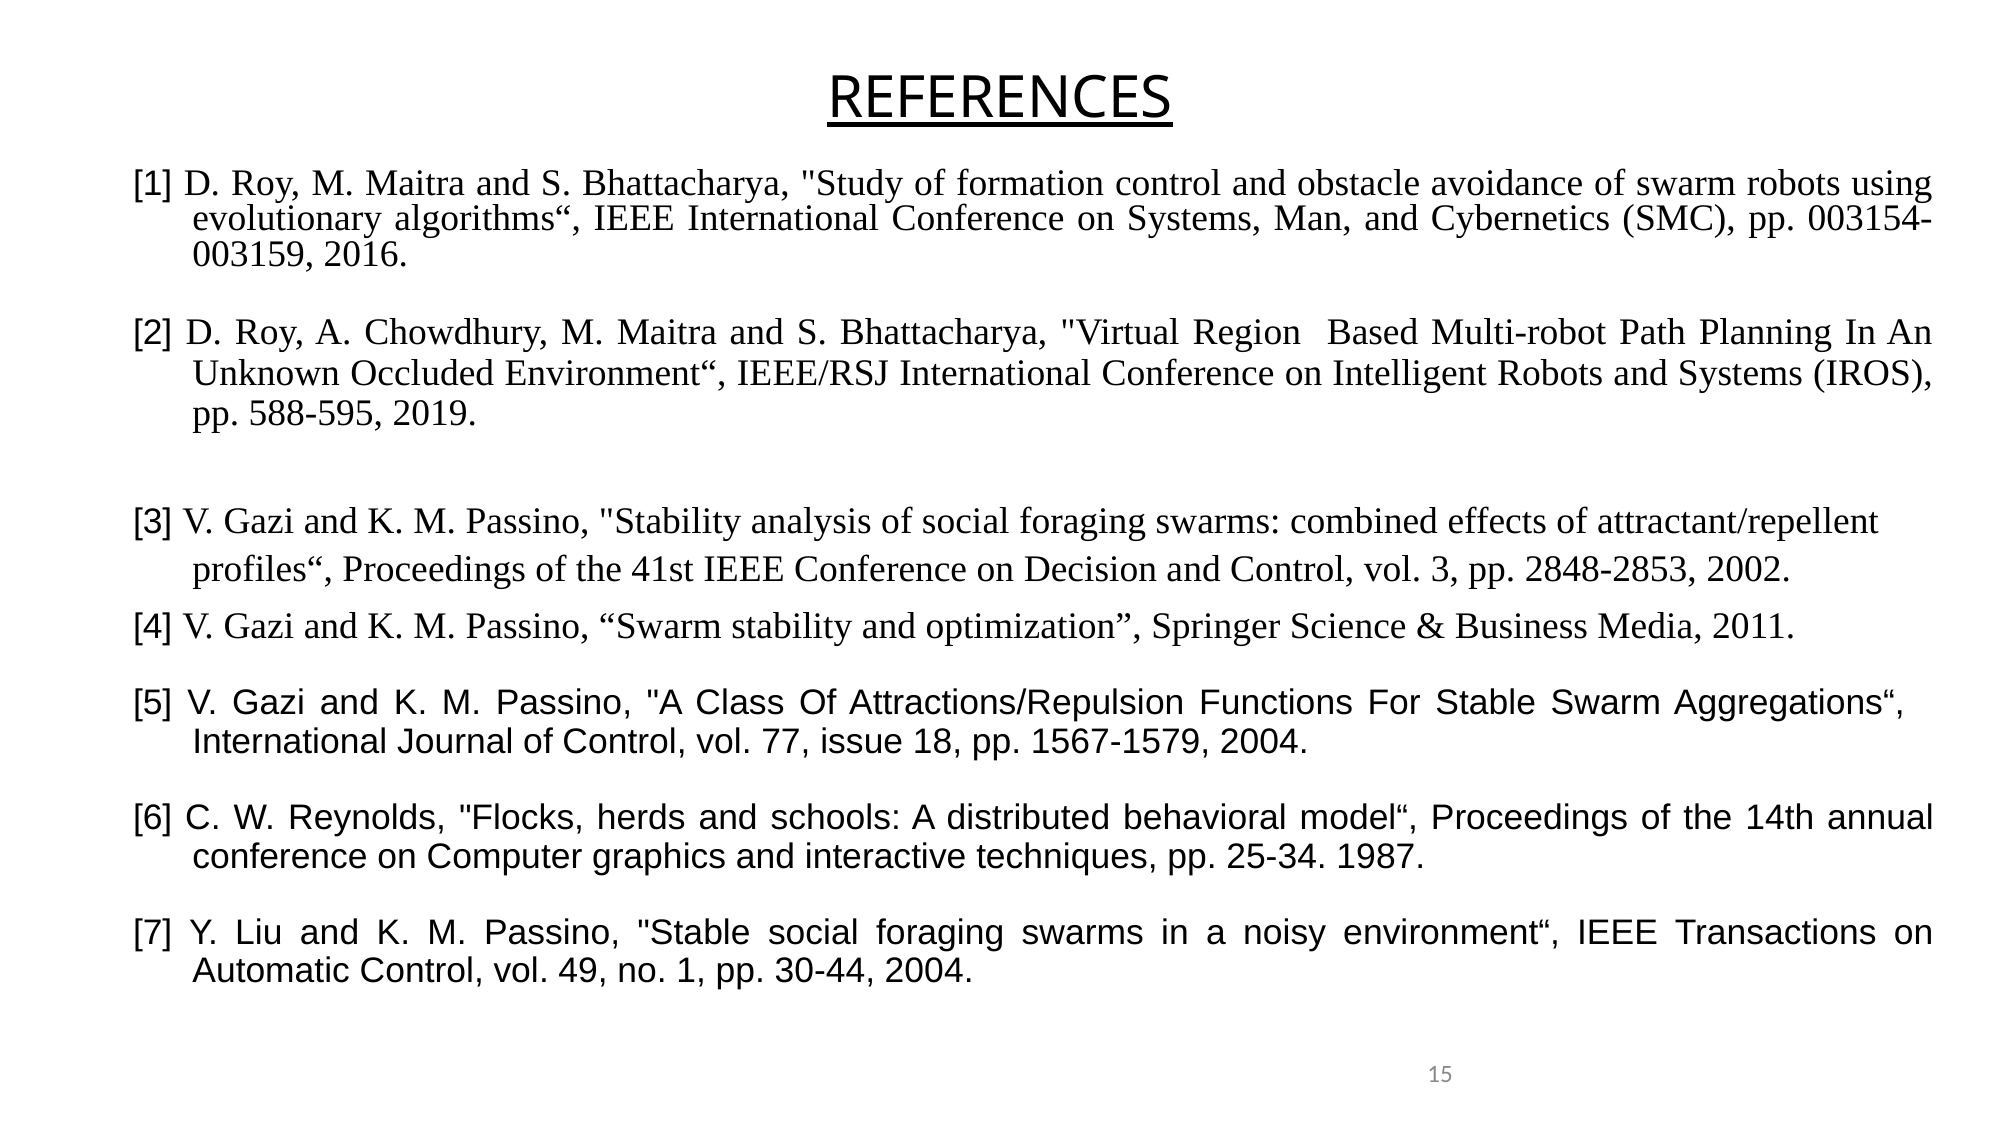

# REFERENCES
[1] D. Roy, M. Maitra and S. Bhattacharya, "Study of formation control and obstacle avoidance of swarm robots using evolutionary algorithms“, IEEE International Conference on Systems, Man, and Cybernetics (SMC), pp. 003154-003159, 2016.
[2] D. Roy, A. Chowdhury, M. Maitra and S. Bhattacharya, "Virtual Region Based Multi-robot Path Planning In An Unknown Occluded Environment“, IEEE/RSJ International Conference on Intelligent Robots and Systems (IROS), pp. 588-595, 2019.
[3] V. Gazi and K. M. Passino, "Stability analysis of social foraging swarms: combined effects of attractant/repellent profiles“, Proceedings of the 41st IEEE Conference on Decision and Control, vol. 3, pp. 2848-2853, 2002.
[4] V. Gazi and K. M. Passino, “Swarm stability and optimization”, Springer Science & Business Media, 2011.
[5] V. Gazi and K. M. Passino, "A Class Of Attractions/Repulsion Functions For Stable Swarm Aggregations“, International Journal of Control, vol. 77, issue 18, pp. 1567-1579, 2004.
[6] C. W. Reynolds, "Flocks, herds and schools: A distributed behavioral model“, Proceedings of the 14th annual conference on Computer graphics and interactive techniques, pp. 25-34. 1987.
[7] Y. Liu and K. M. Passino, "Stable social foraging swarms in a noisy environment“, IEEE Transactions on Automatic Control, vol. 49, no. 1, pp. 30-44, 2004.